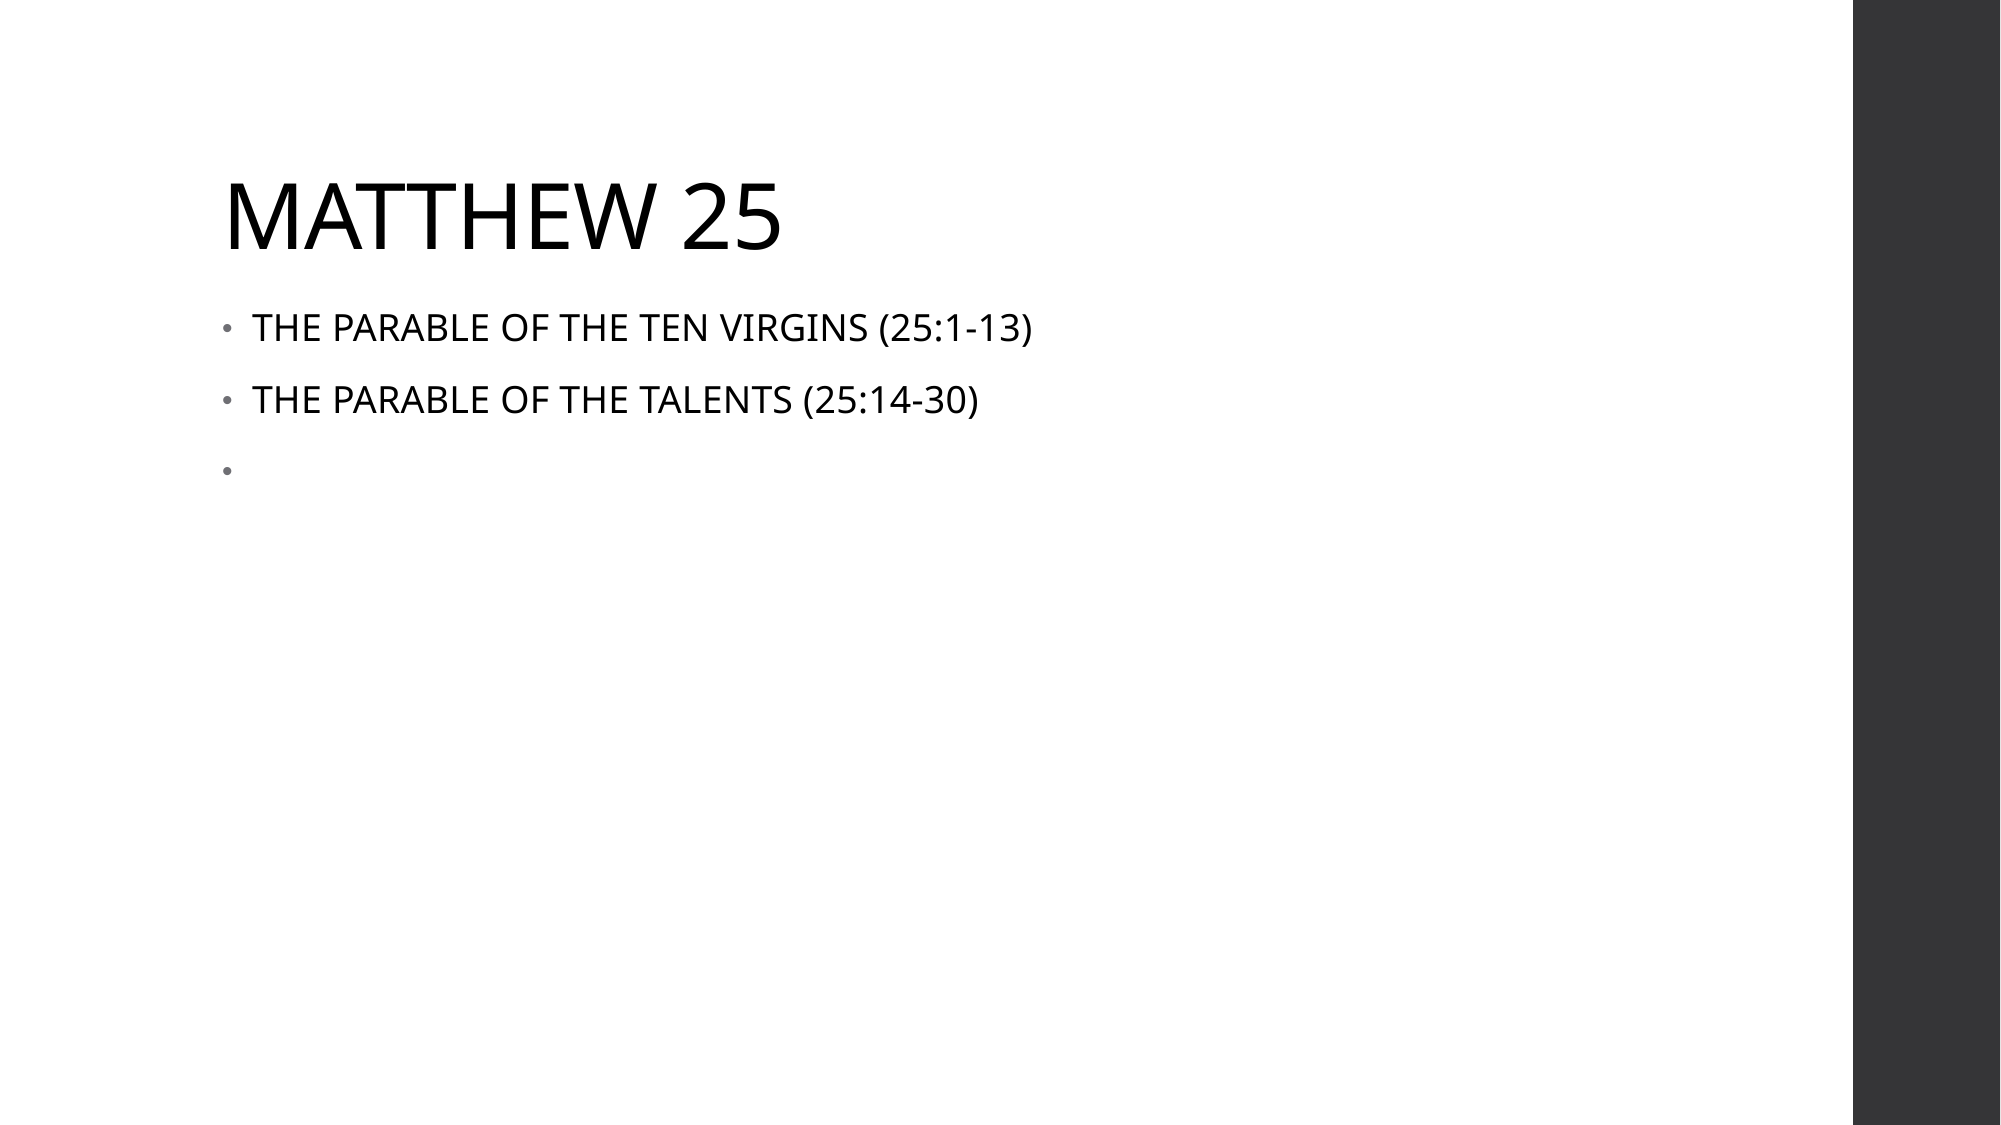

# MATTHEW 25
THE PARABLE OF THE TEN VIRGINS (25:1-13)
THE PARABLE OF THE TALENTS (25:14-30)